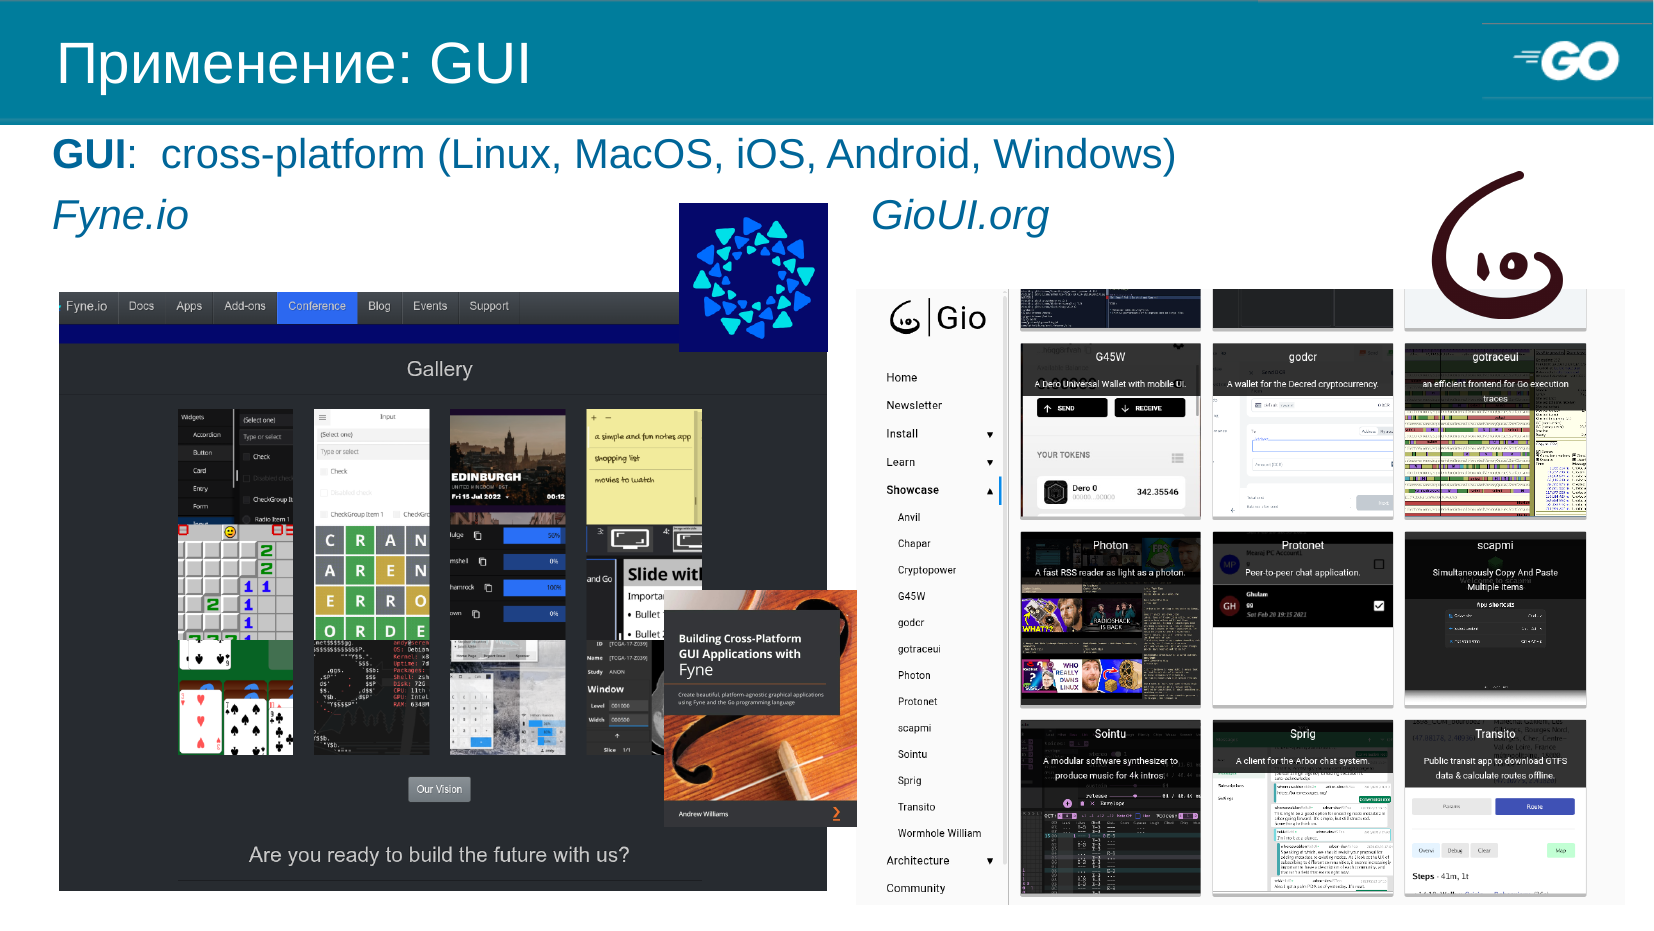

Применение: GUI
GUI: cross-platform (Linux, MacOS, iOS, Android, Windows)
Fyne.io
GioUI.org